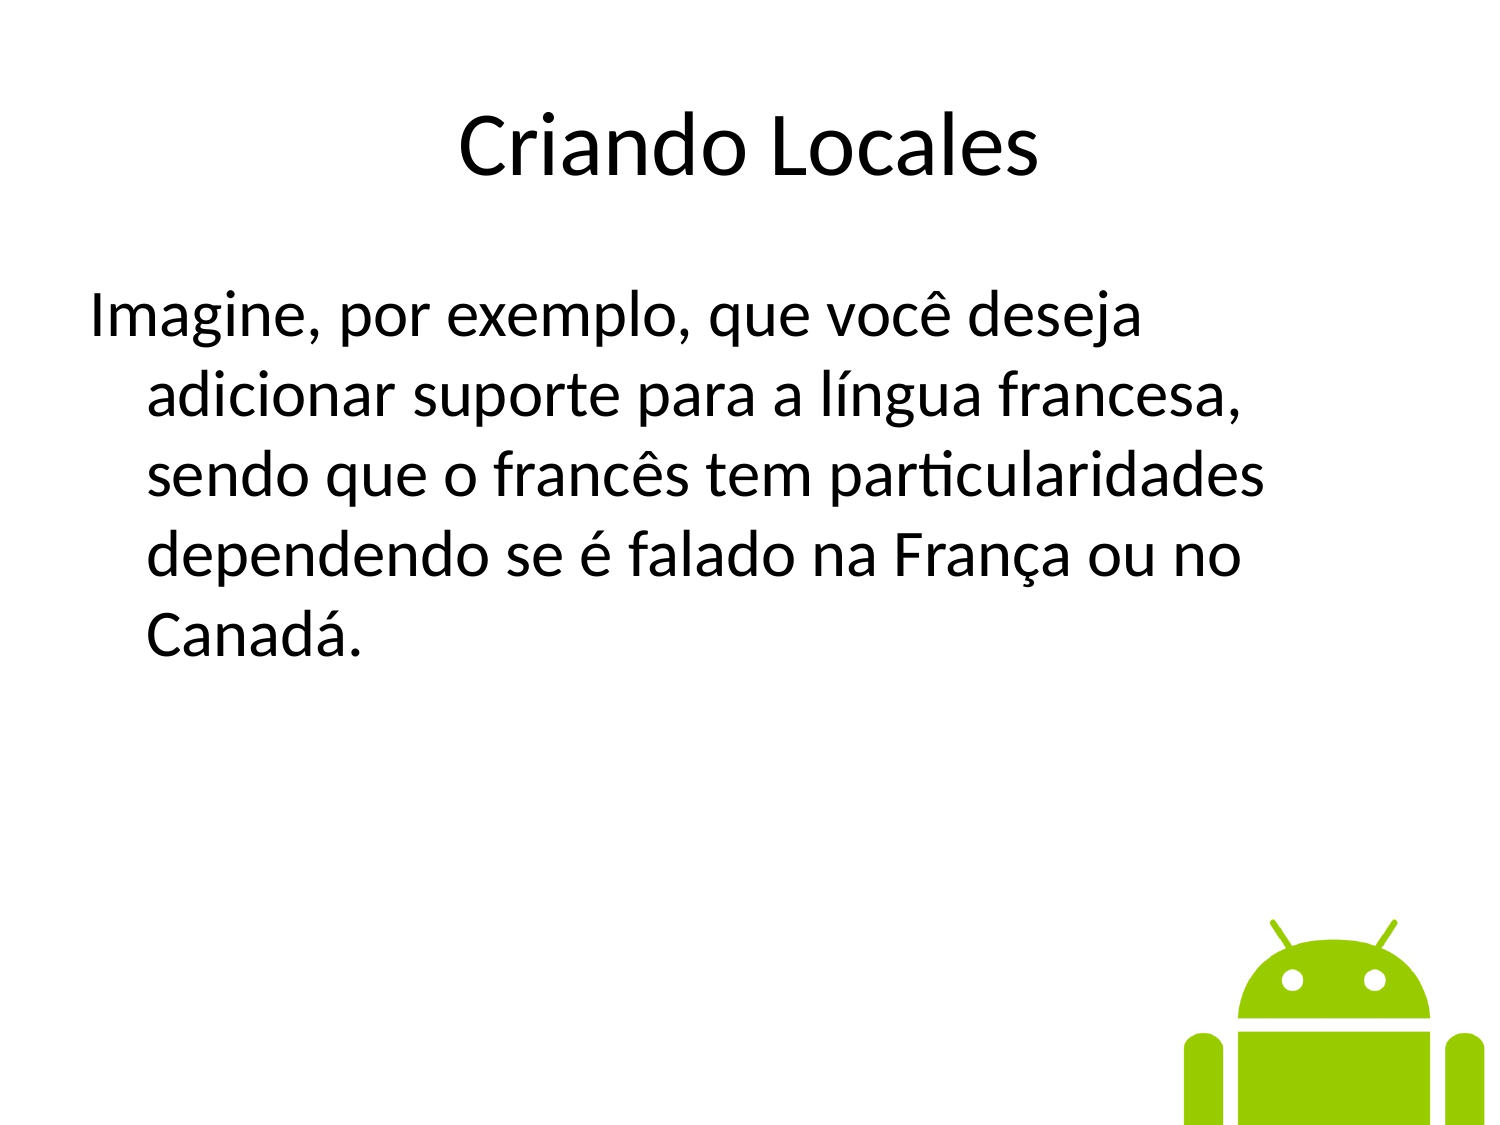

Criando Locales
Imagine, por exemplo, que você deseja adicionar suporte para a língua francesa, sendo que o francês tem particularidades dependendo se é falado na França ou no Canadá.